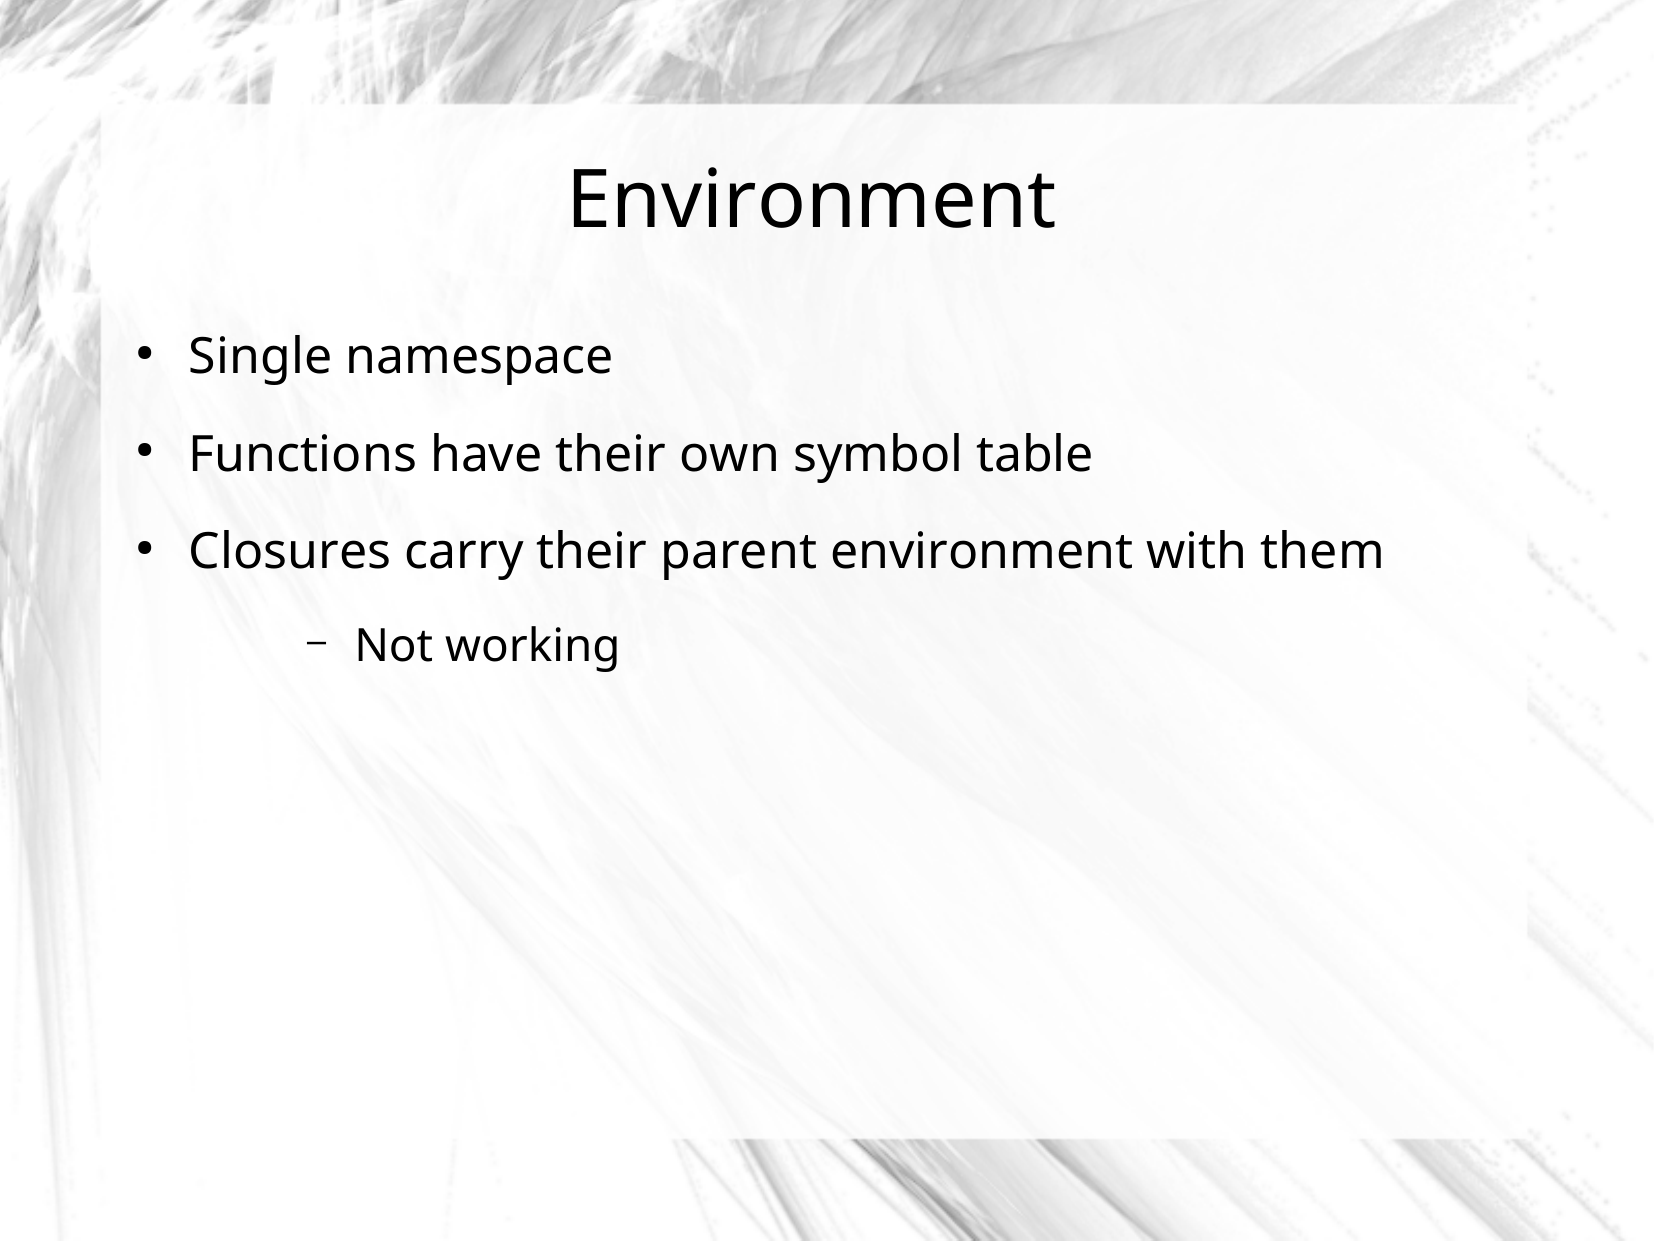

# Environment
Single namespace
Functions have their own symbol table
Closures carry their parent environment with them
Not working